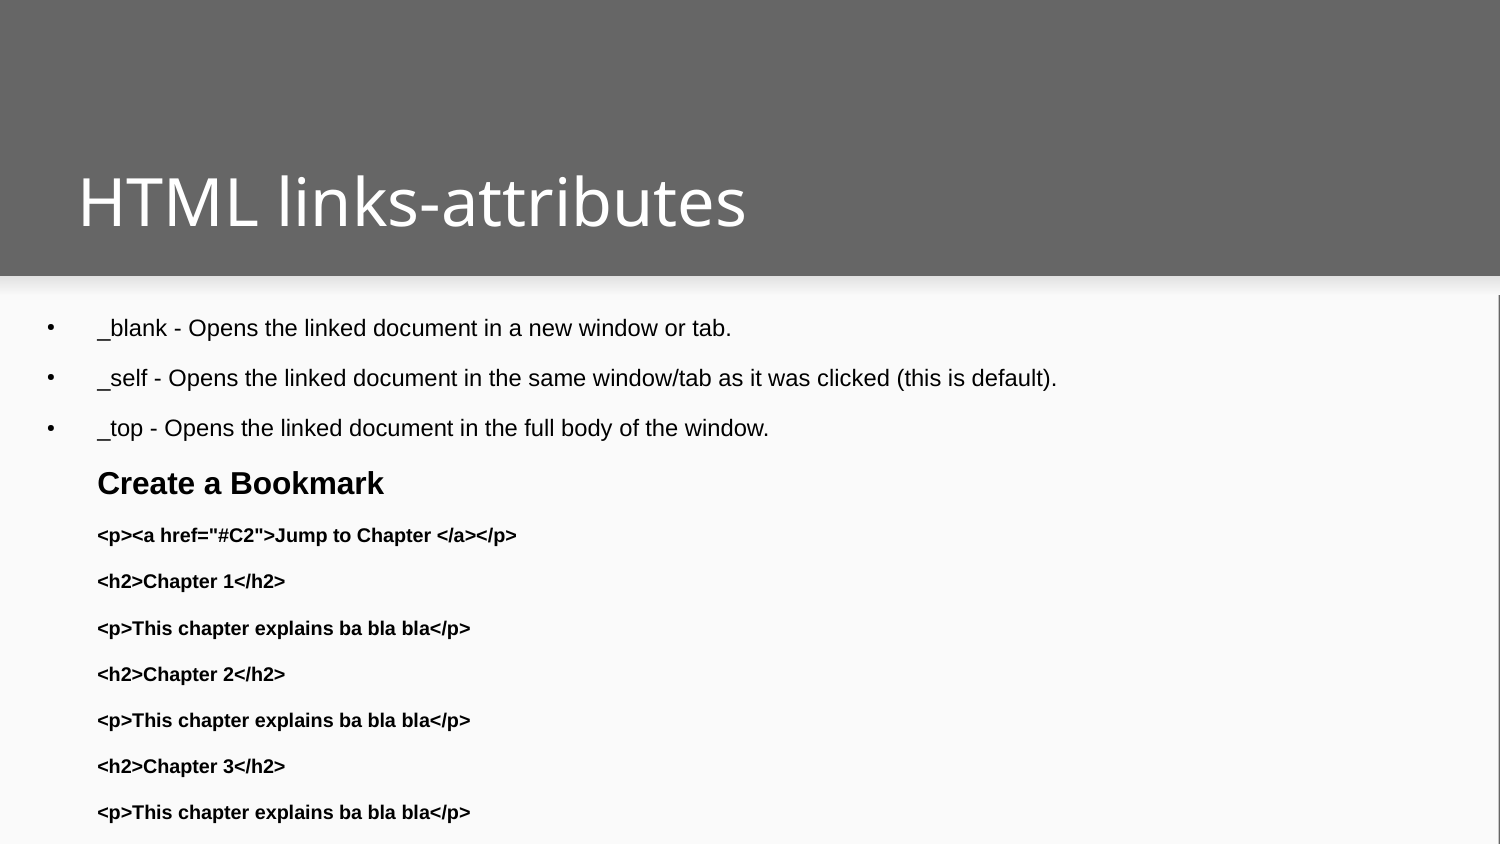

# HTML links-attributes
_blank - Opens the linked document in a new window or tab.
_self - Opens the linked document in the same window/tab as it was clicked (this is default).
_top - Opens the linked document in the full body of the window.
Create a Bookmark
<p><a href="#C2">Jump to Chapter </a></p>
<h2>Chapter 1</h2>
<p>This chapter explains ba bla bla</p>
<h2>Chapter 2</h2>
<p>This chapter explains ba bla bla</p>
<h2>Chapter 3</h2>
<p>This chapter explains ba bla bla</p>